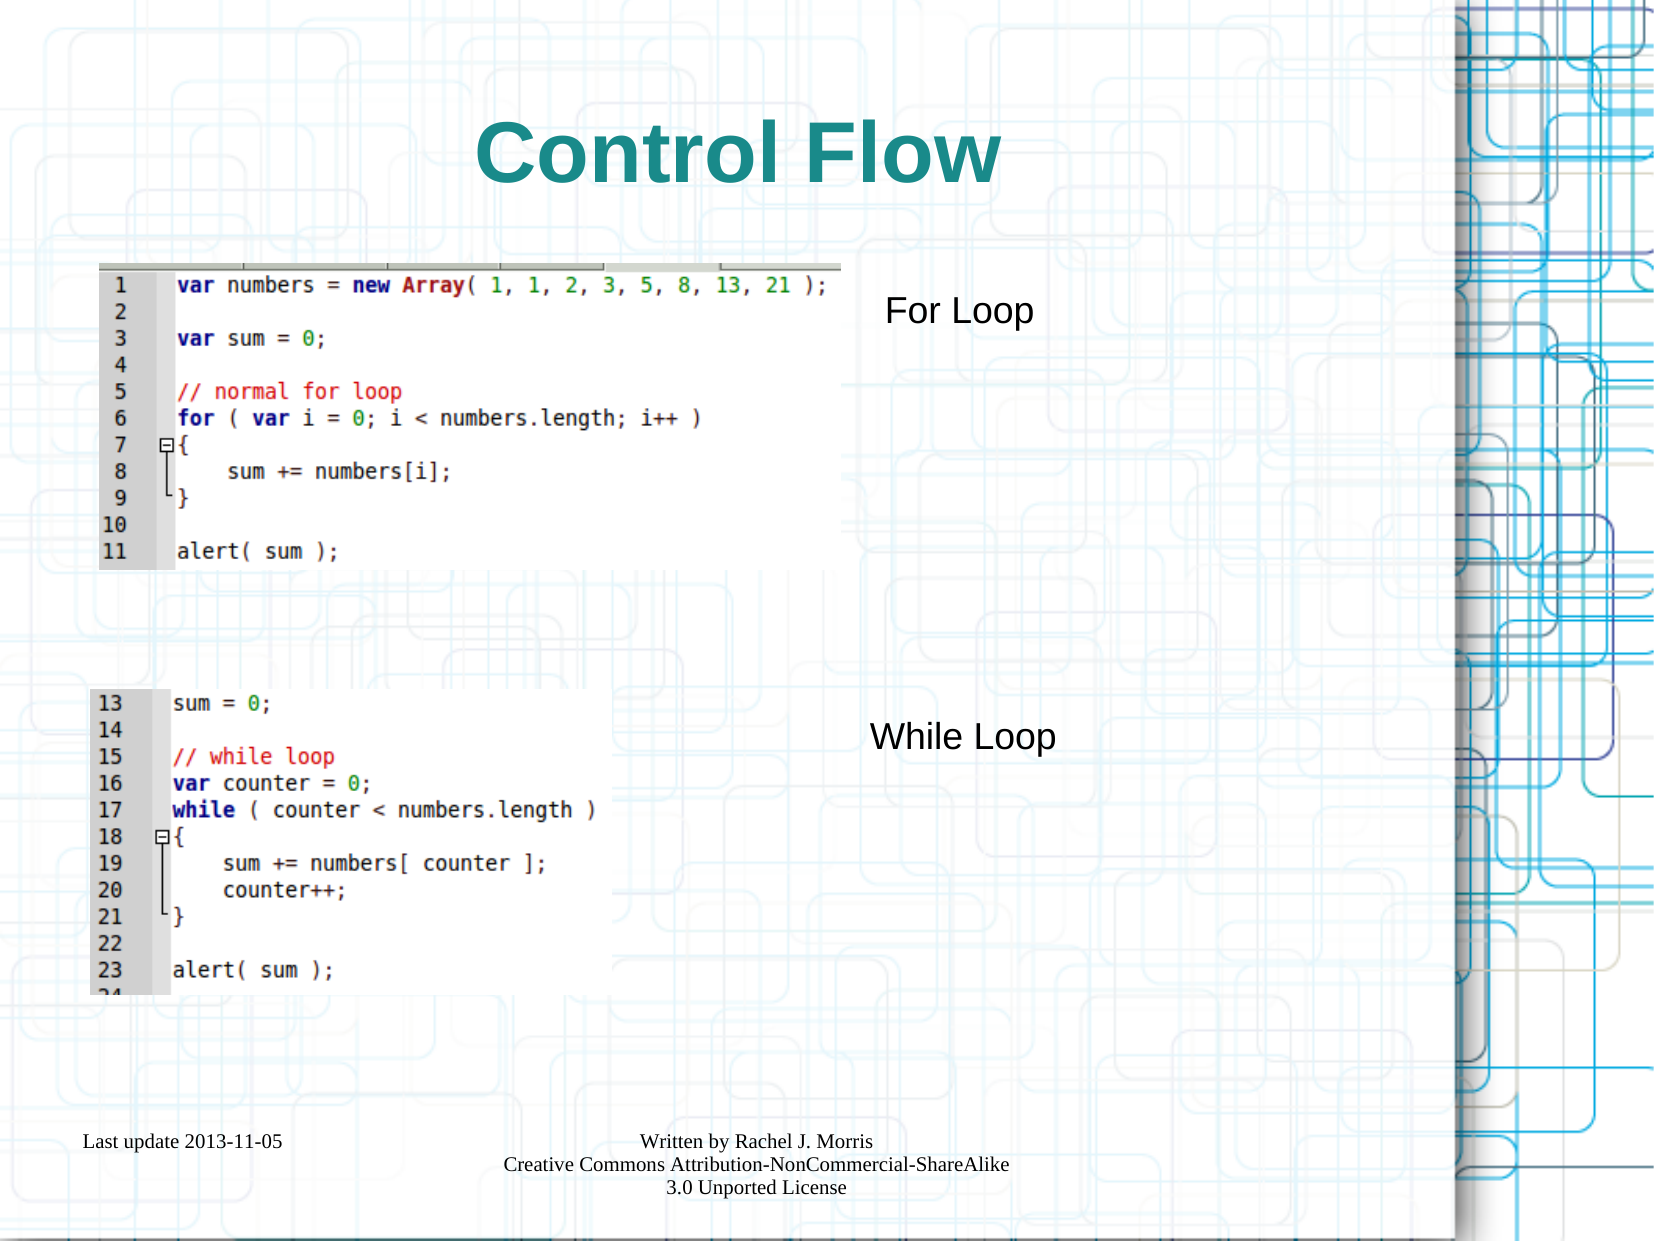

# Control Flow
For Loop
While Loop